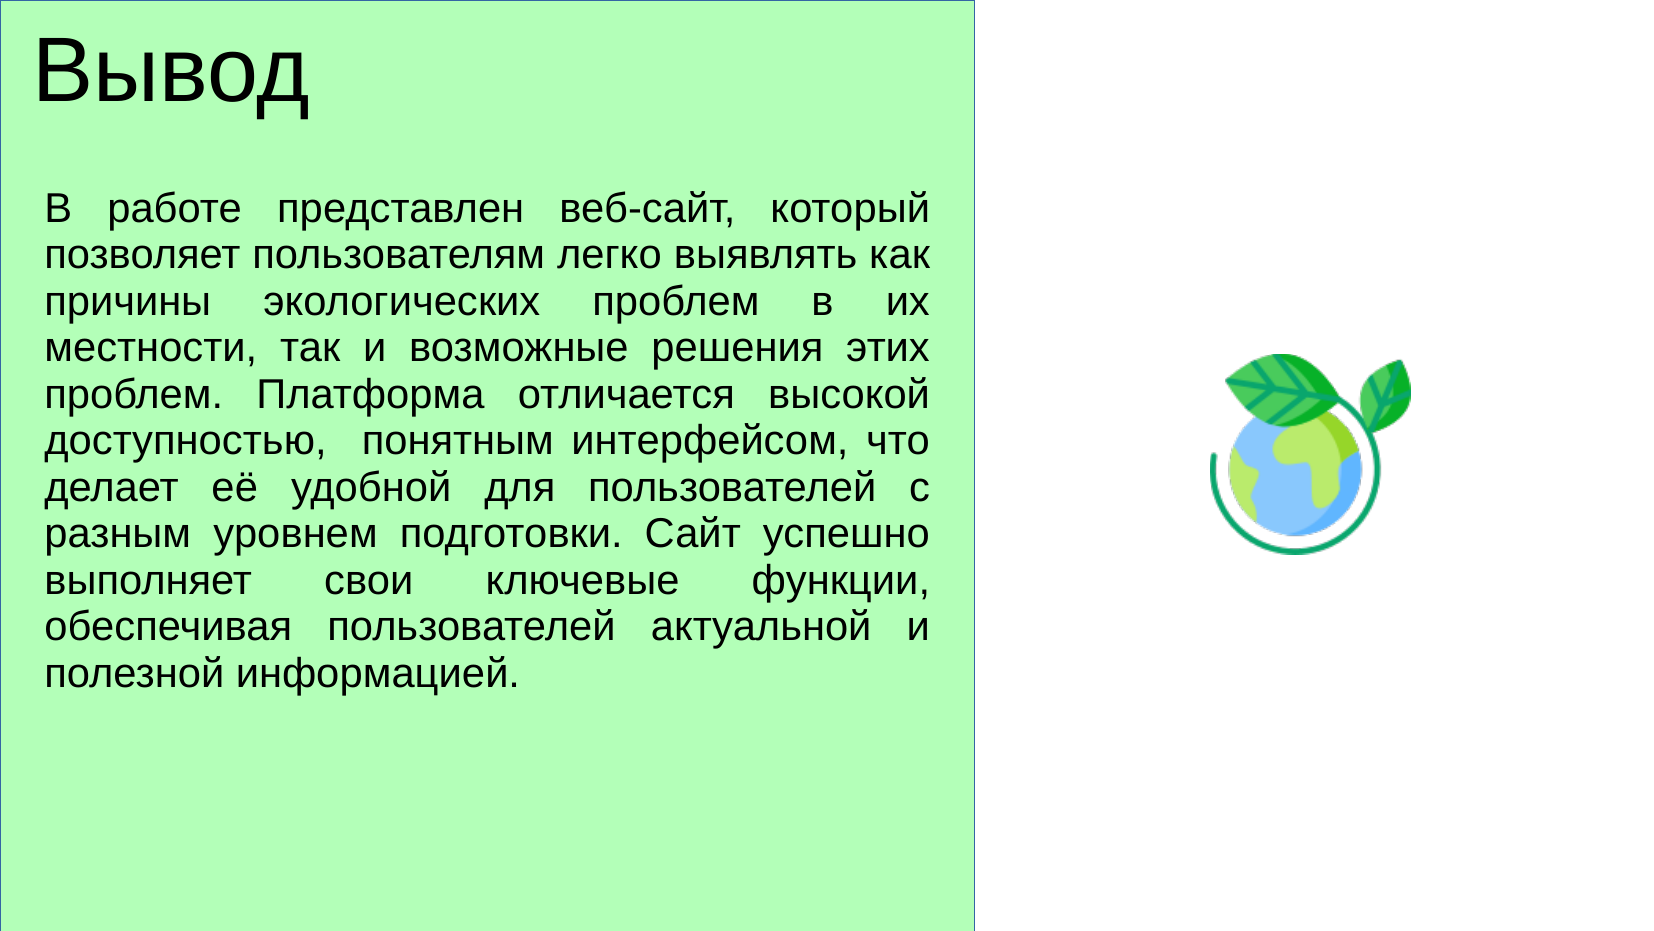

# Вывод
В работе представлен веб-сайт, который позволяет пользователям легко выявлять как причины экологических проблем в их местности, так и возможные решения этих проблем. Платформа отличается высокой доступностью, понятным интерфейсом, что делает её удобной для пользователей с разным уровнем подготовки. Сайт успешно выполняет свои ключевые функции, обеспечивая пользователей актуальной и полезной информацией.